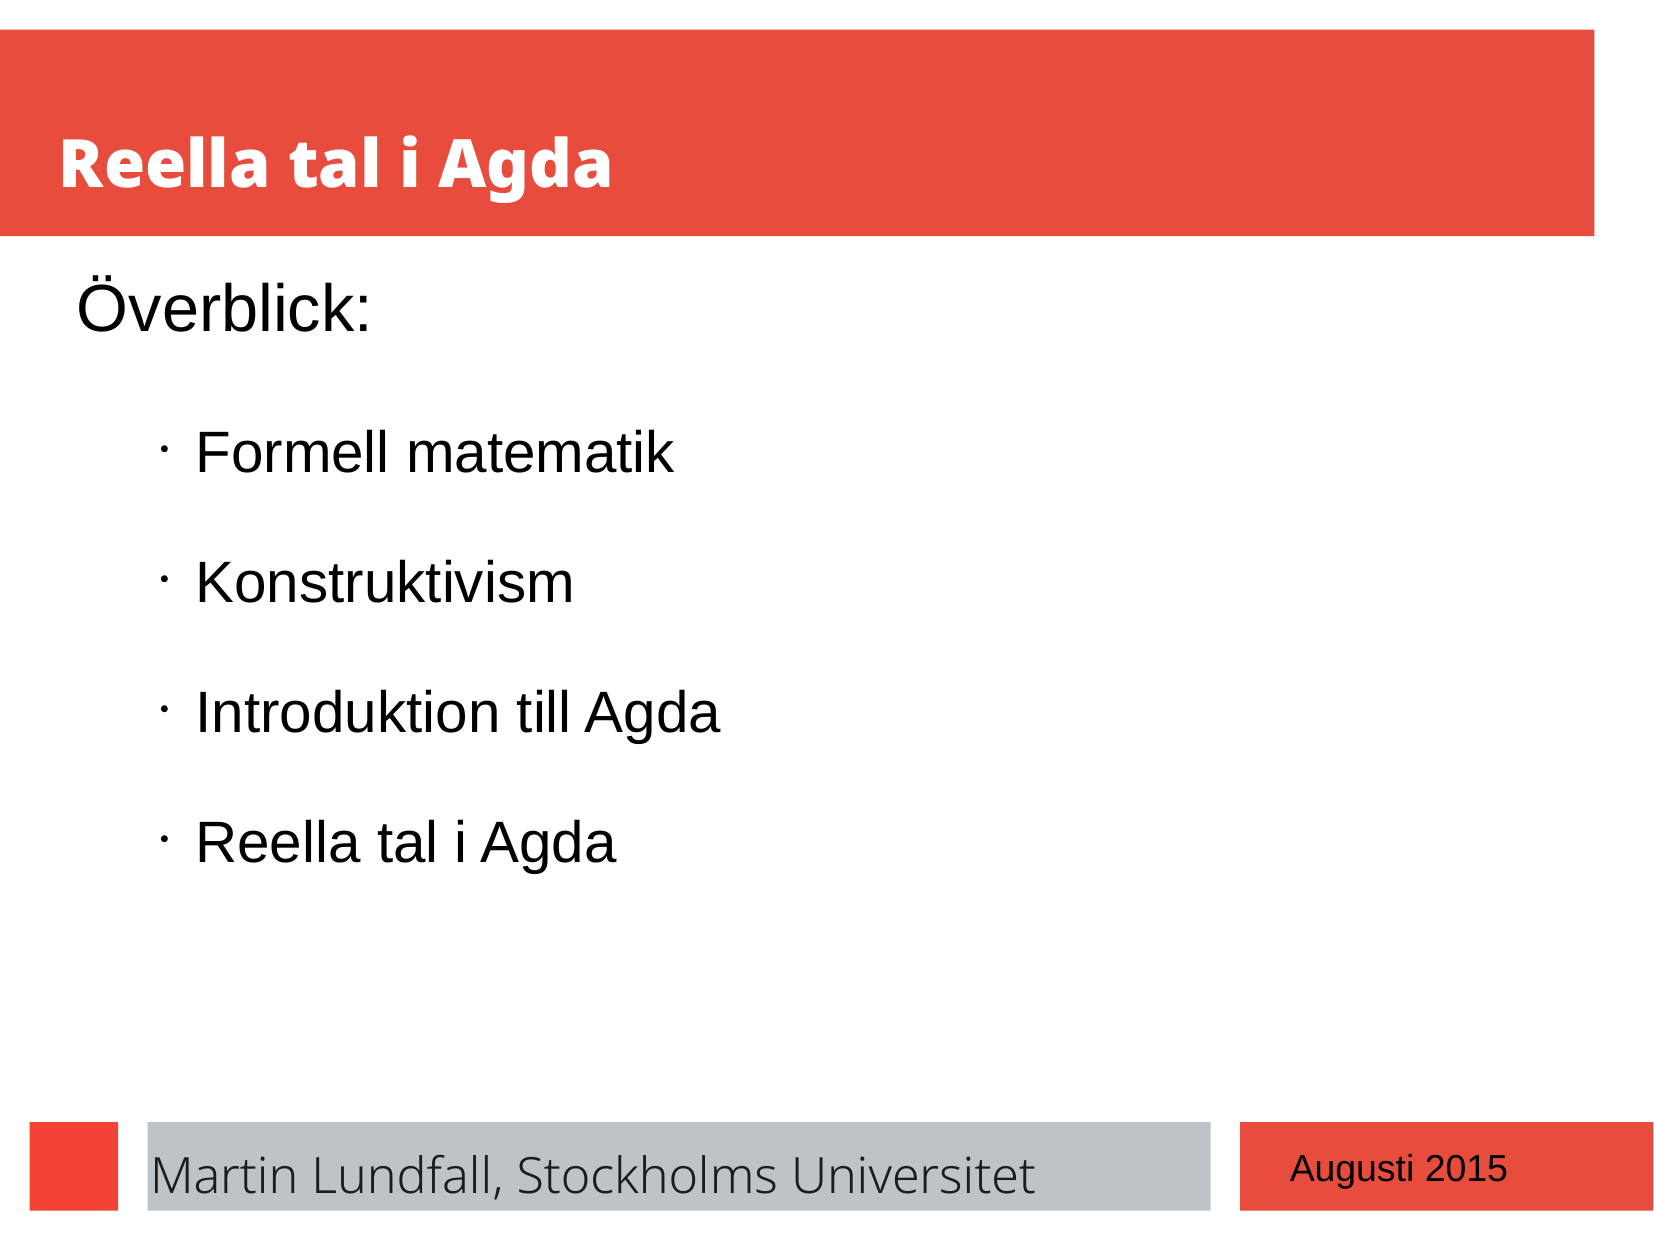

# Reella tal i Agda
Överblick:
Formell matematik
Konstruktivism
Introduktion till Agda
Reella tal i Agda
Martin Lundfall, Stockholms Universitet
Augusti 2015